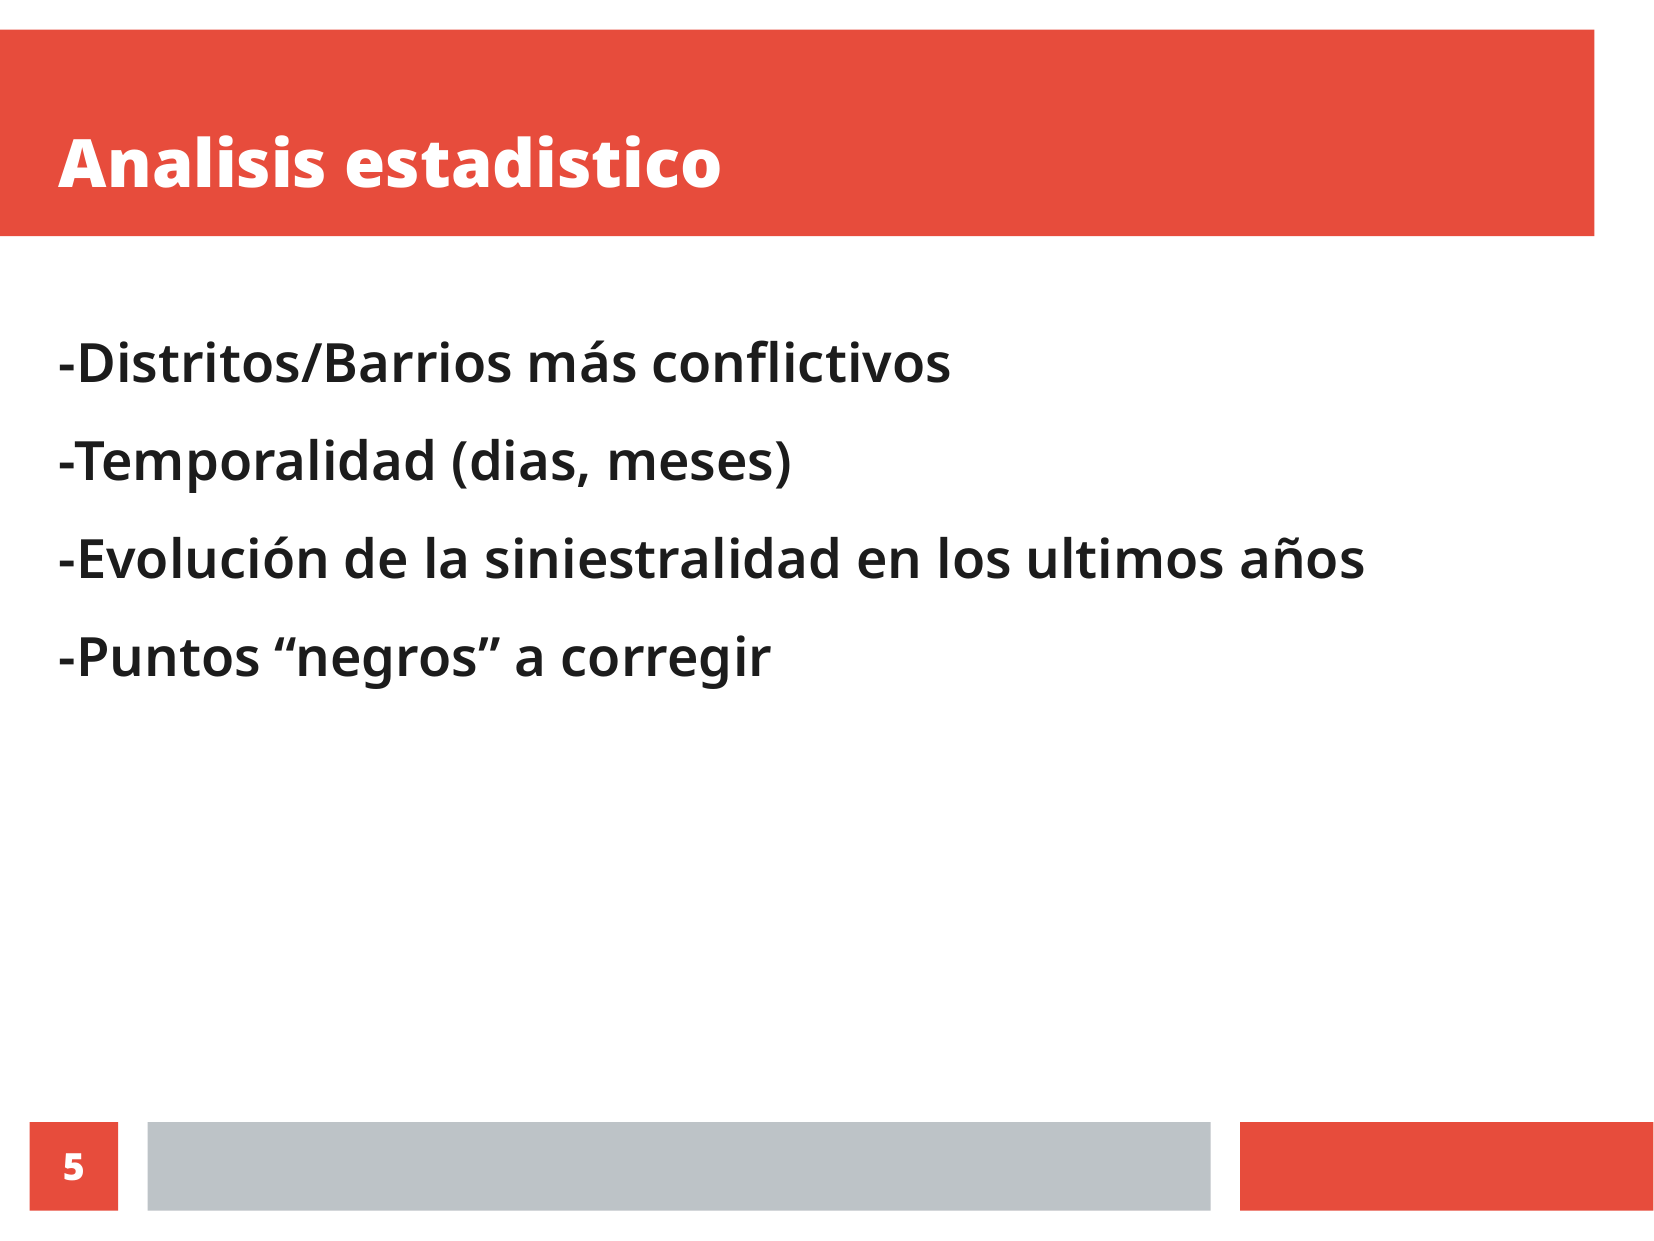

# Analisis estadistico
-Distritos/Barrios más conflictivos
-Temporalidad (dias, meses)
-Evolución de la siniestralidad en los ultimos años
-Puntos “negros” a corregir
5